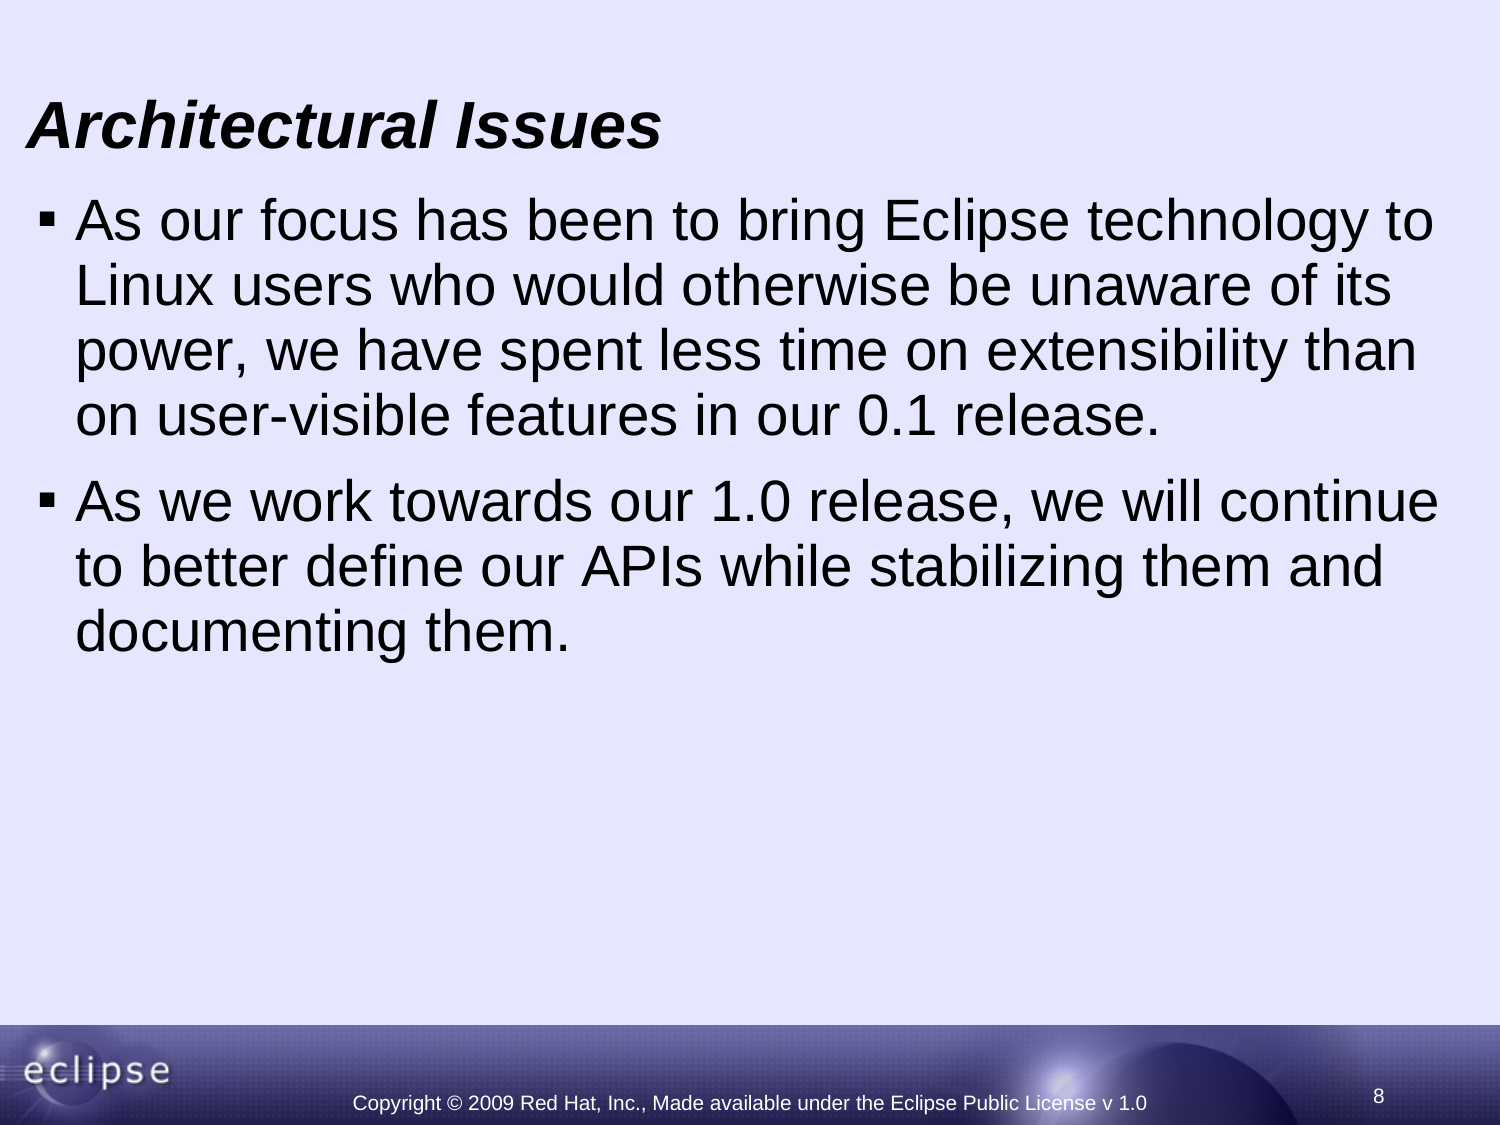

# Architectural Issues
As our focus has been to bring Eclipse technology to Linux users who would otherwise be unaware of its power, we have spent less time on extensibility than on user-visible features in our 0.1 release.
As we work towards our 1.0 release, we will continue to better define our APIs while stabilizing them and documenting them.